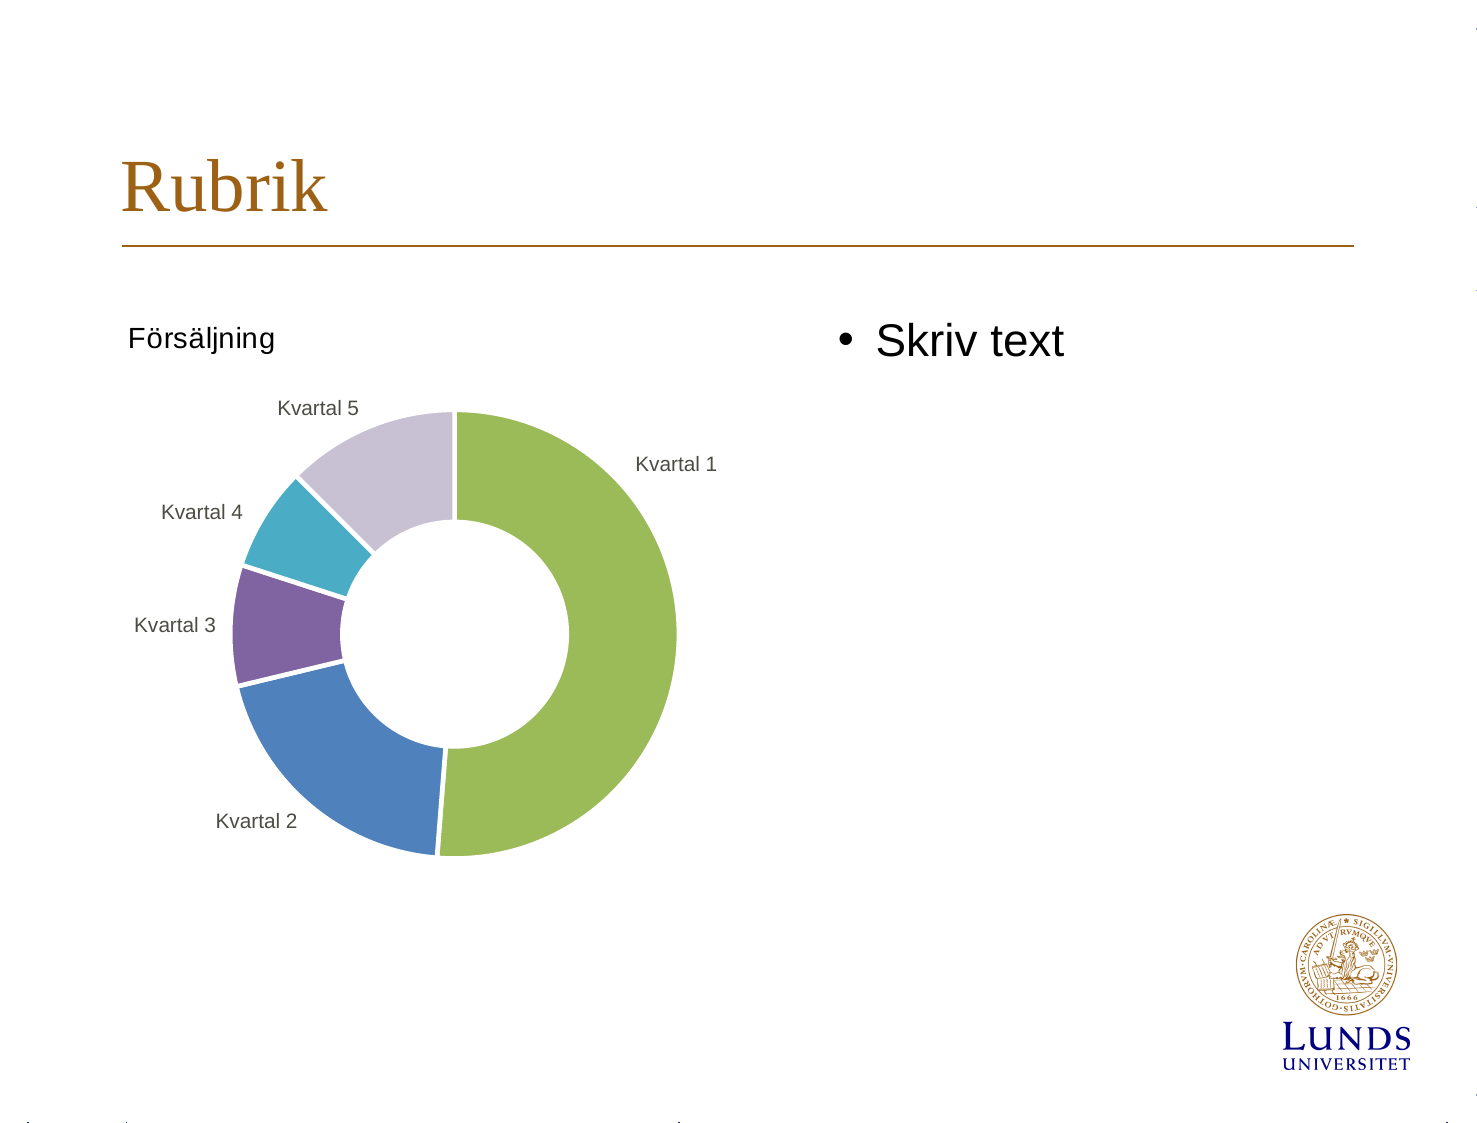

# Rubrik
### Chart: Försäljning
| Category | |
|---|---|
| kv 1 | 8.2 |
| kv 2 | 3.2 |
| kv 3 | 1.4 |
| kv 4 | 1.2 |
| kv 5 | 2.0 |Skriv text
Kvartal 5
Kvartal 1
Kvartal 4
Kvartal 3
Kvartal 2